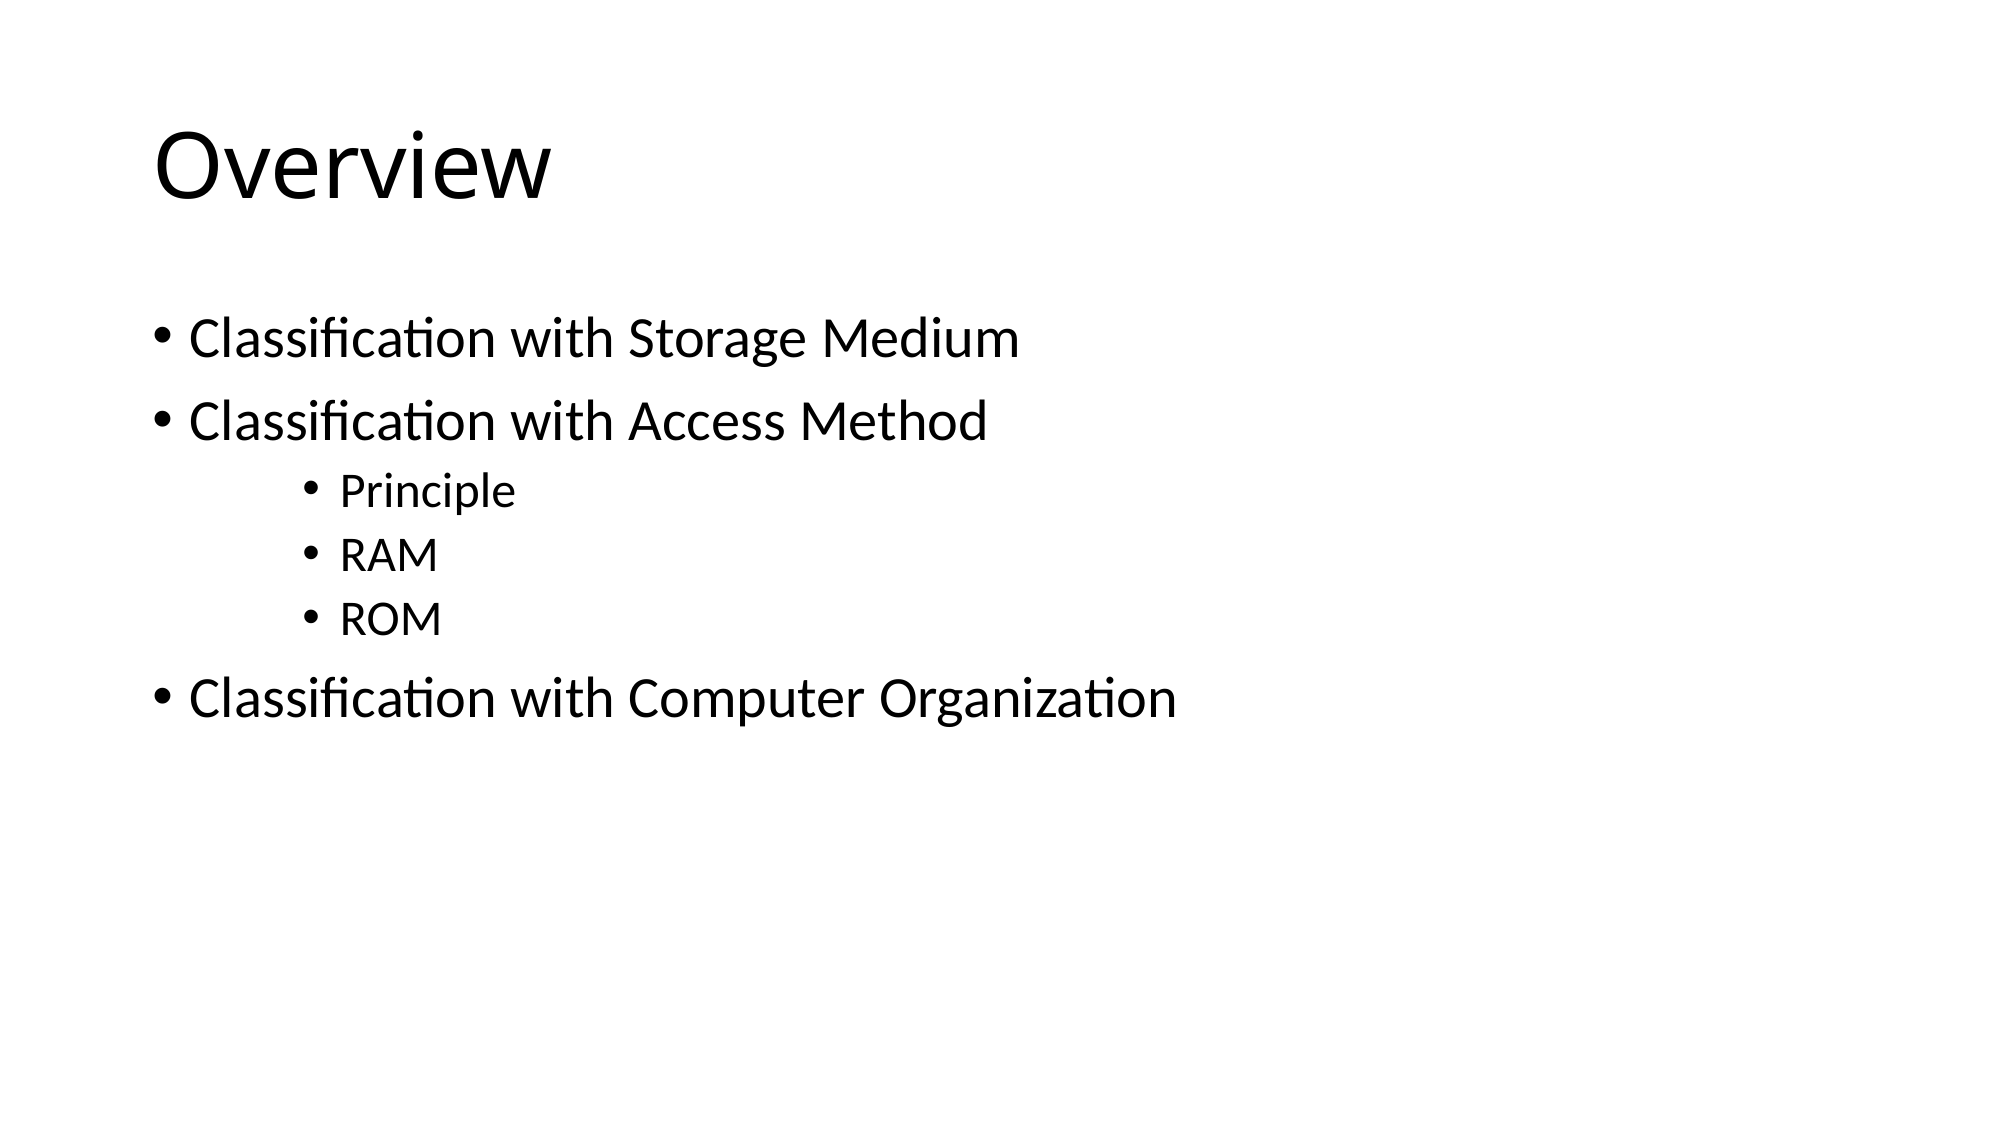

# Overview
Classification with Storage Medium
Classification with Access Method
Principle
RAM
ROM
Classification with Computer Organization